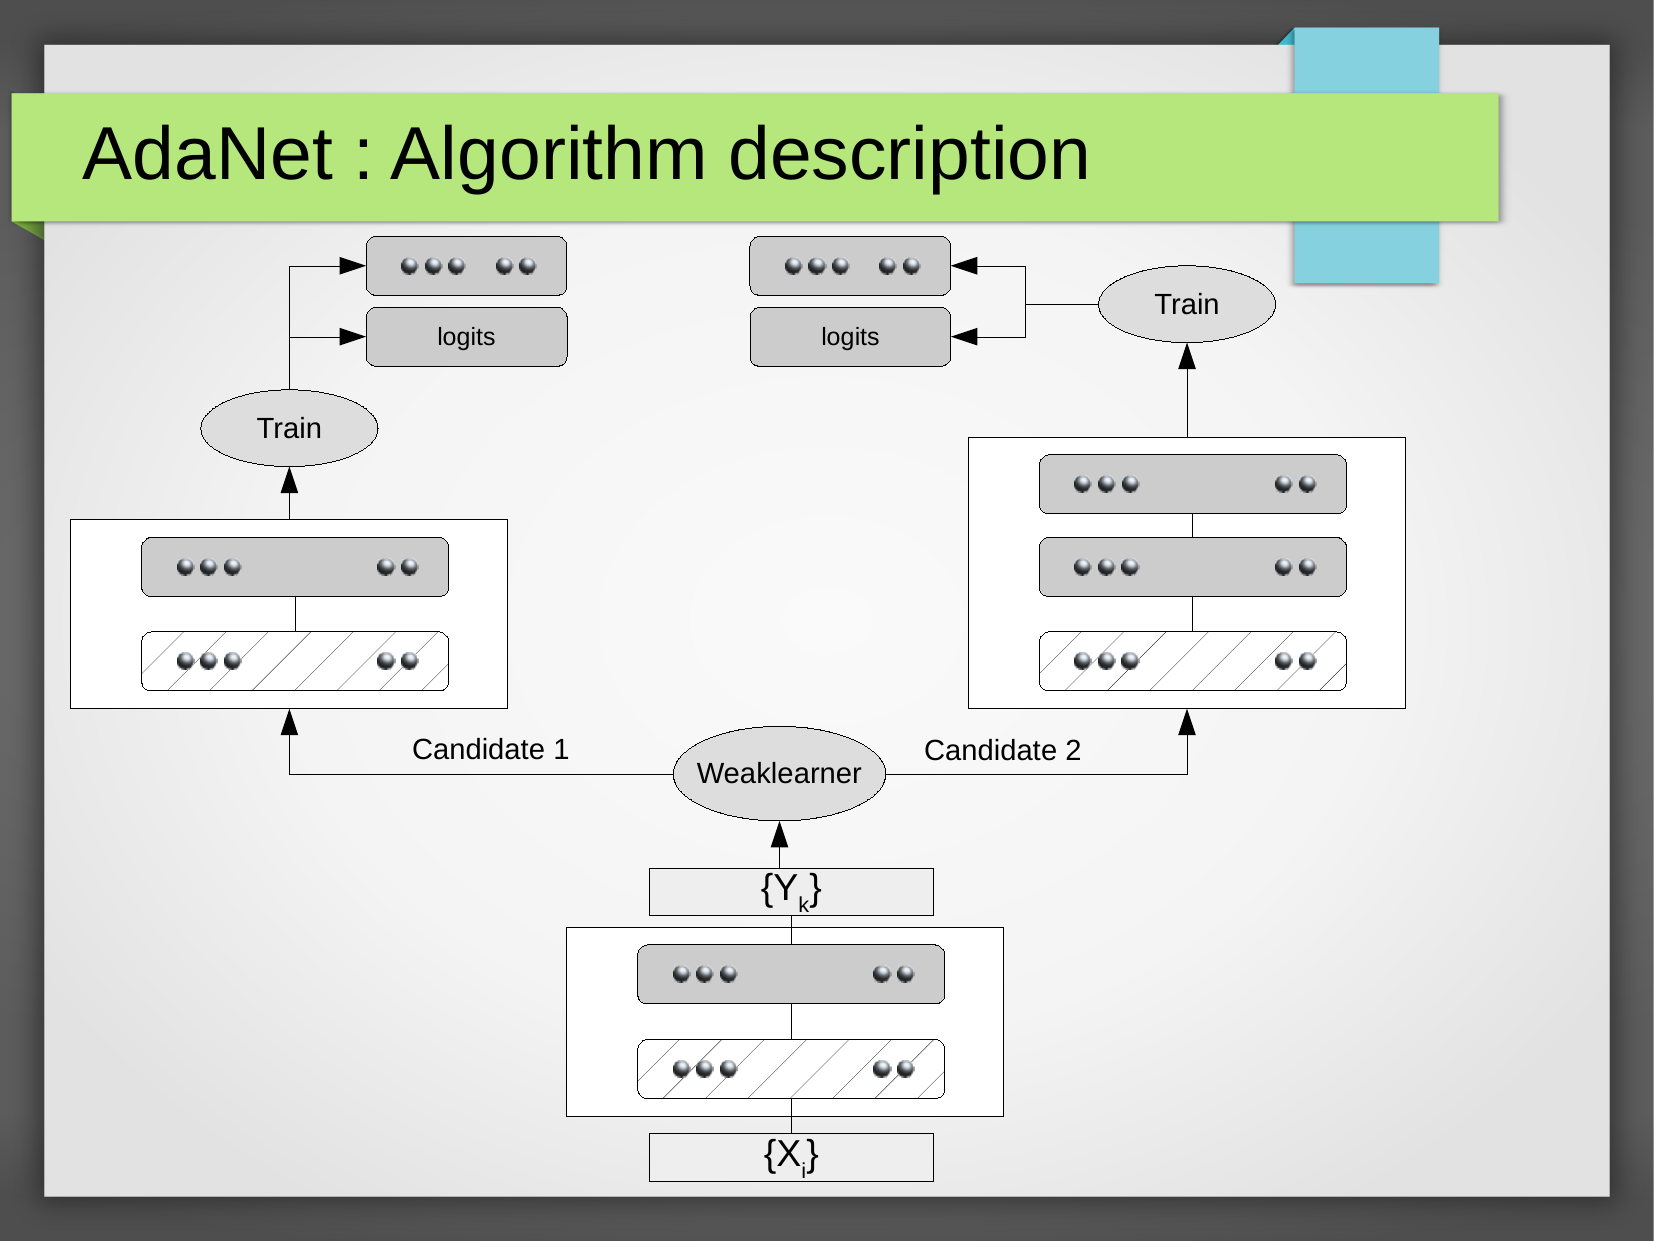

# AdaNet : Algorithm description
logits
Train
Train
logits
Candidate 1
Weaklearner
Candidate 2
{Yk}
{Xi}